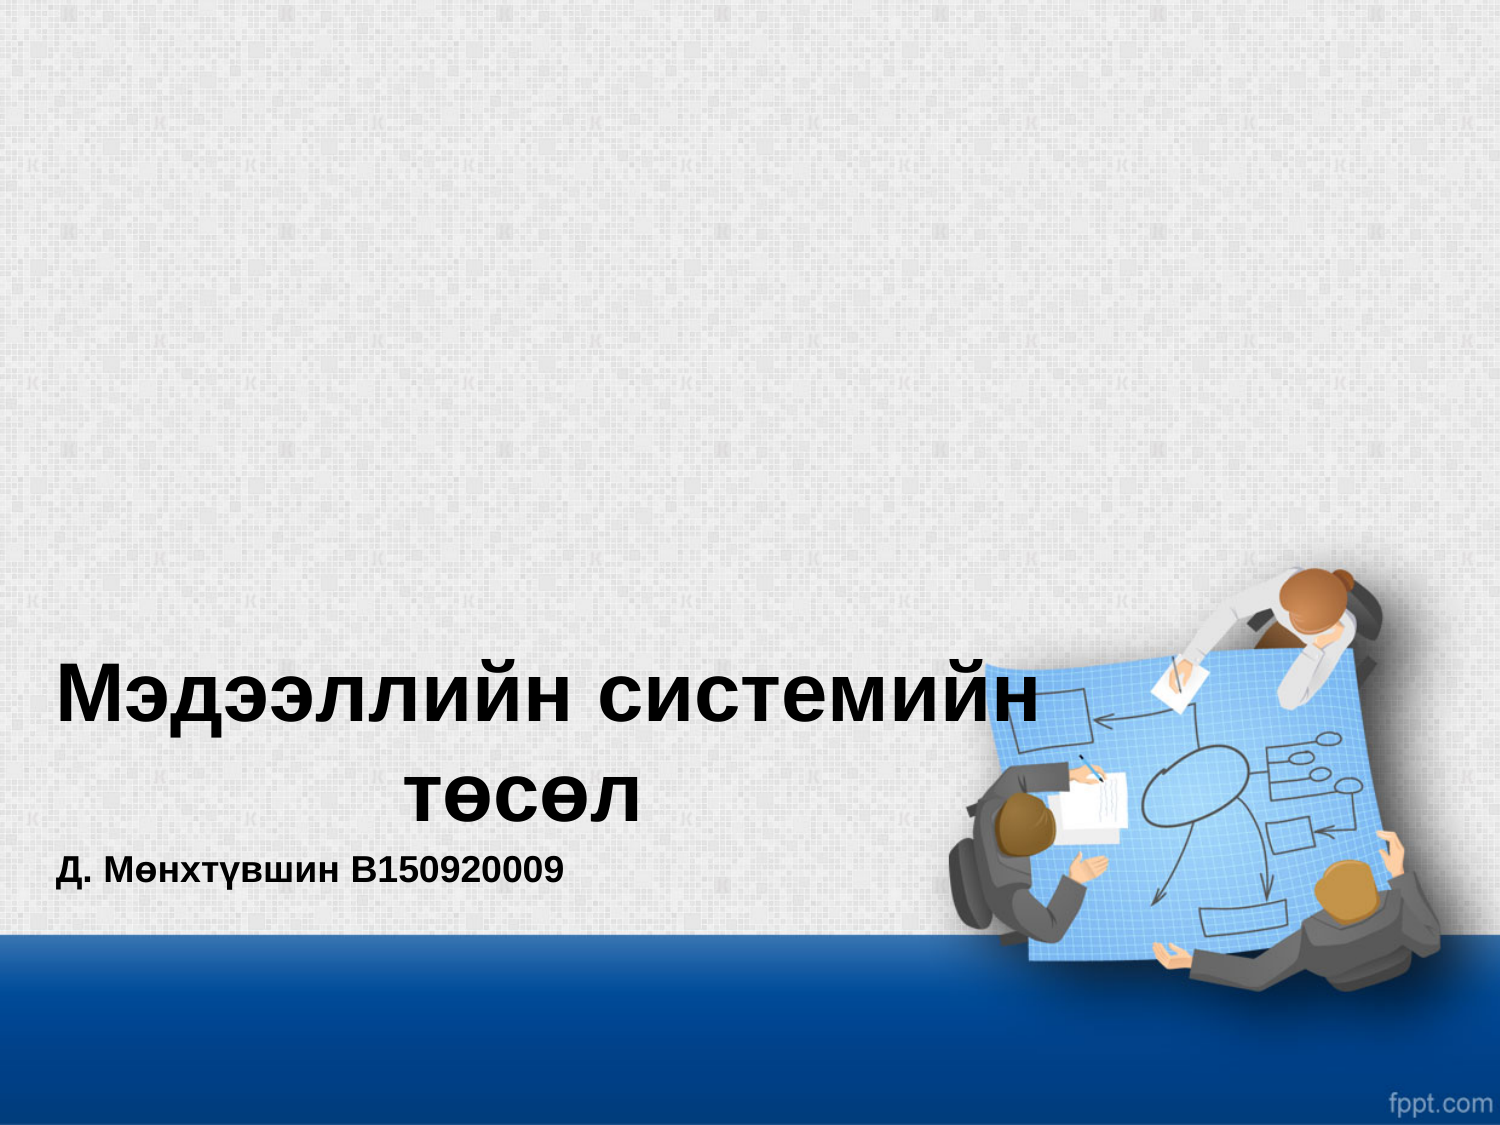

# Мэдээллийн системийн төсөл
Д. Мөнхтүвшин B150920009